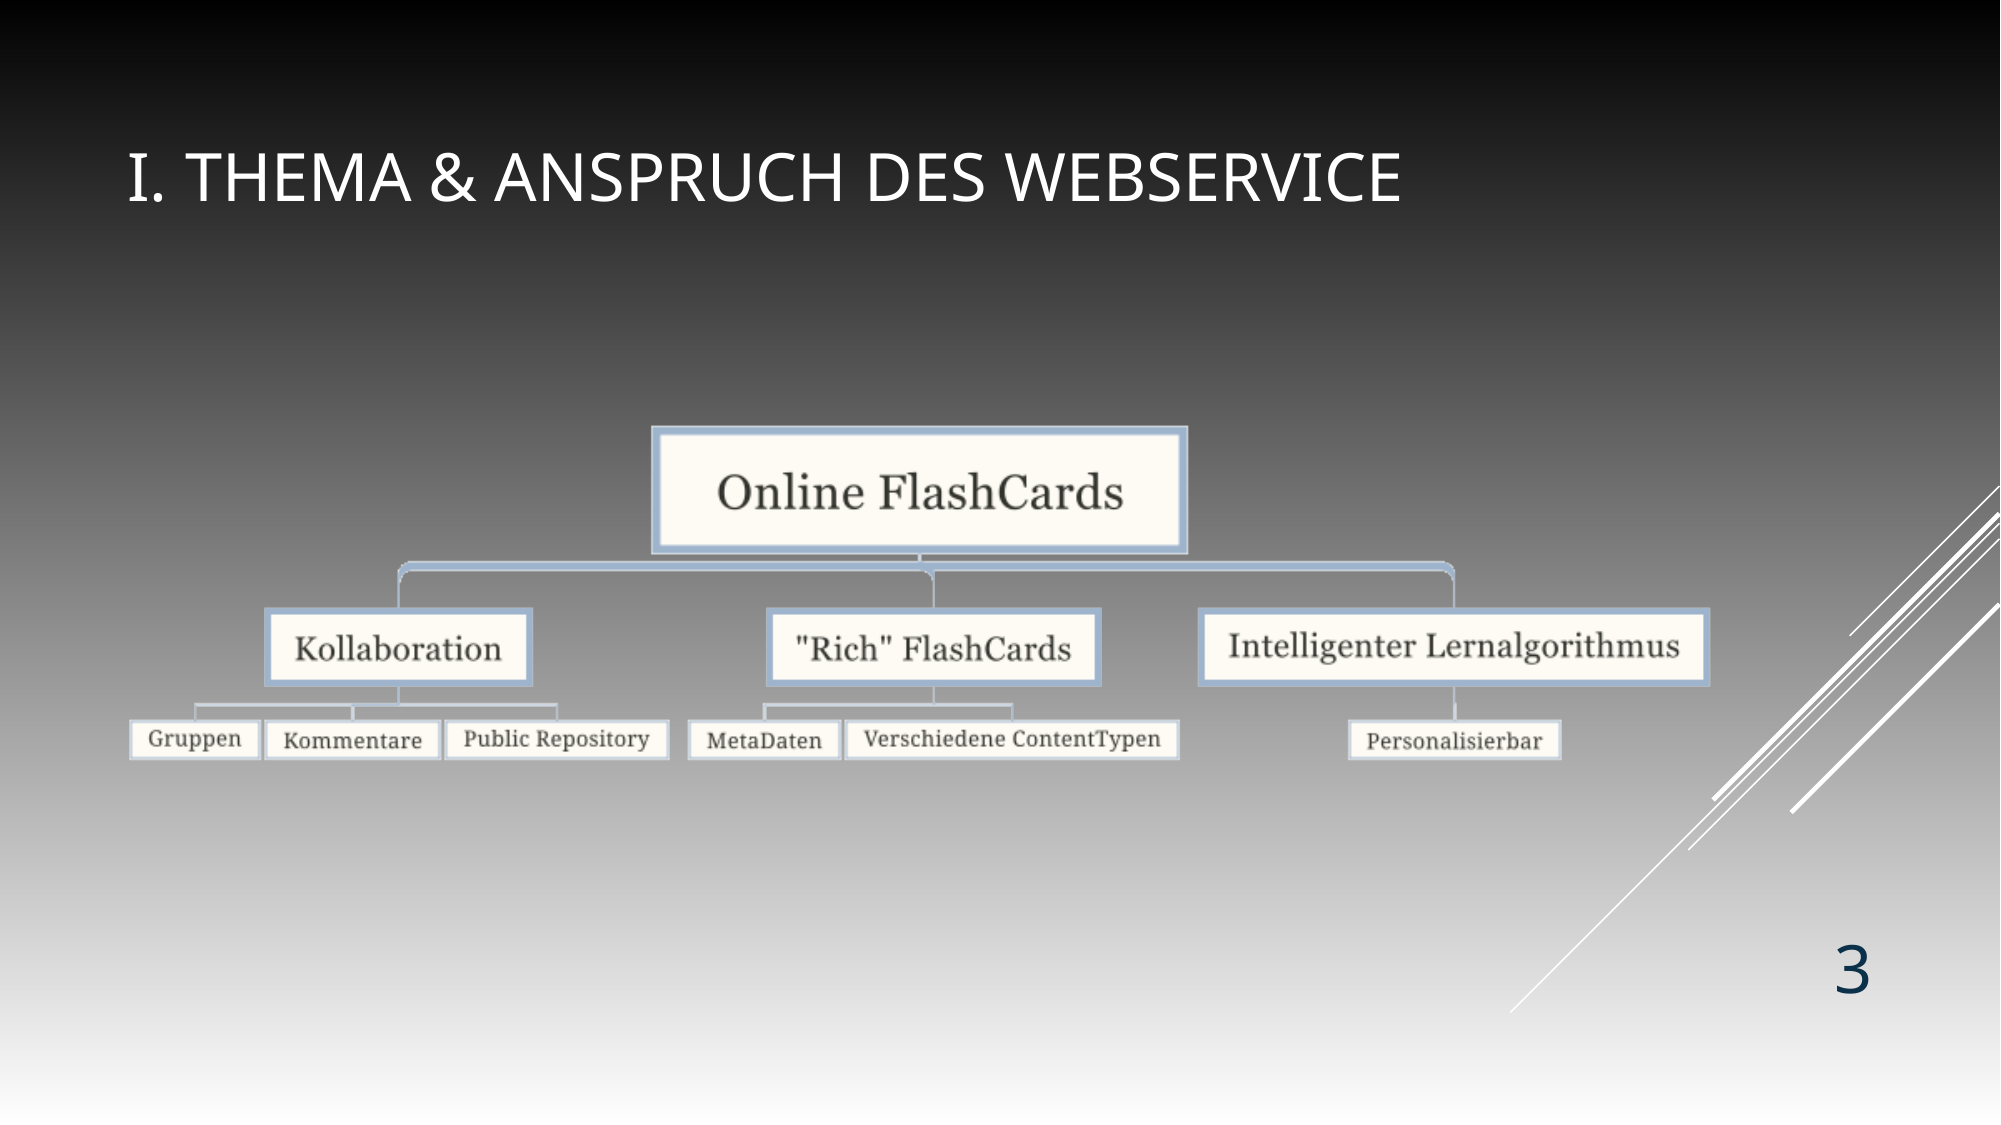

# I. Thema & Anspruch des Webservice